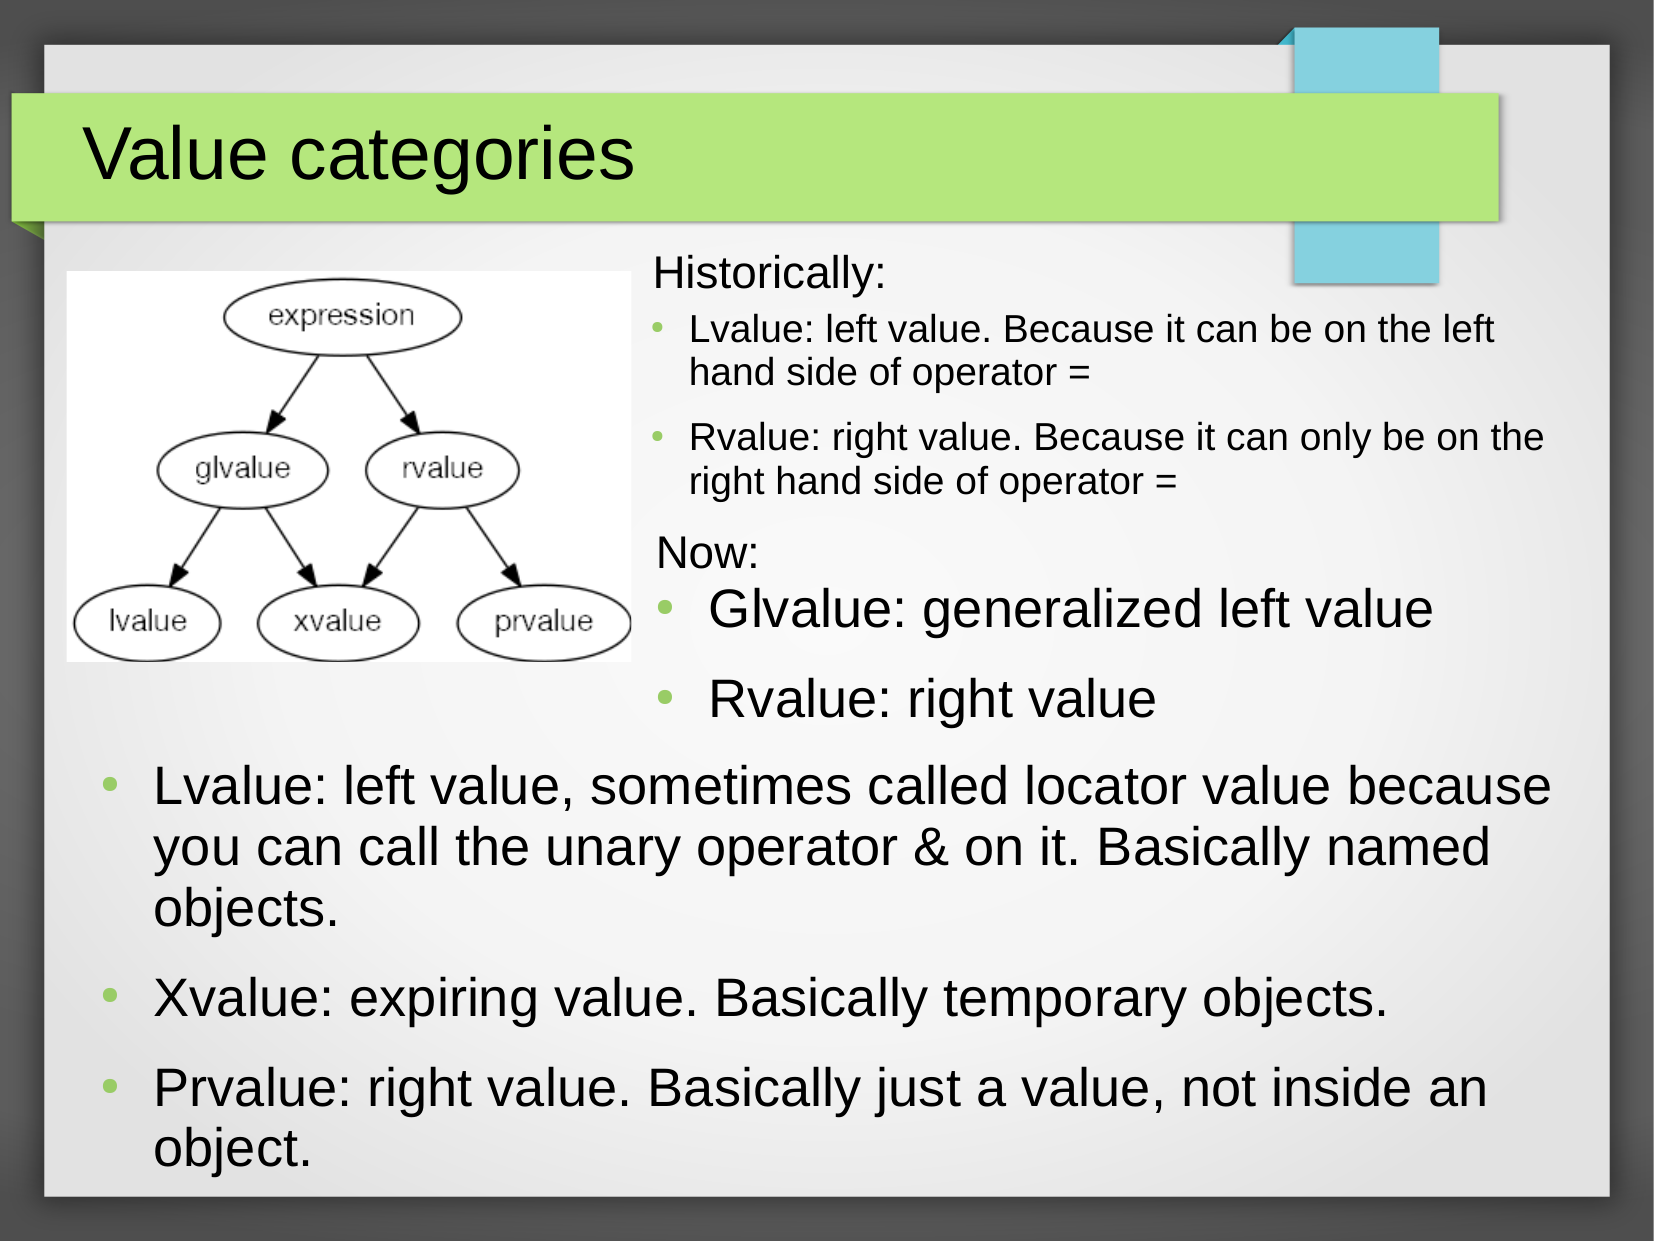

# Value categories
Historically:
Lvalue: left value. Because it can be on the left hand side of operator =
Rvalue: right value. Because it can only be on the right hand side of operator =
Now:
Glvalue: generalized left value
Rvalue: right value
Lvalue: left value, sometimes called locator value because you can call the unary operator & on it. Basically named objects.
Xvalue: expiring value. Basically temporary objects.
Prvalue: right value. Basically just a value, not inside an object.